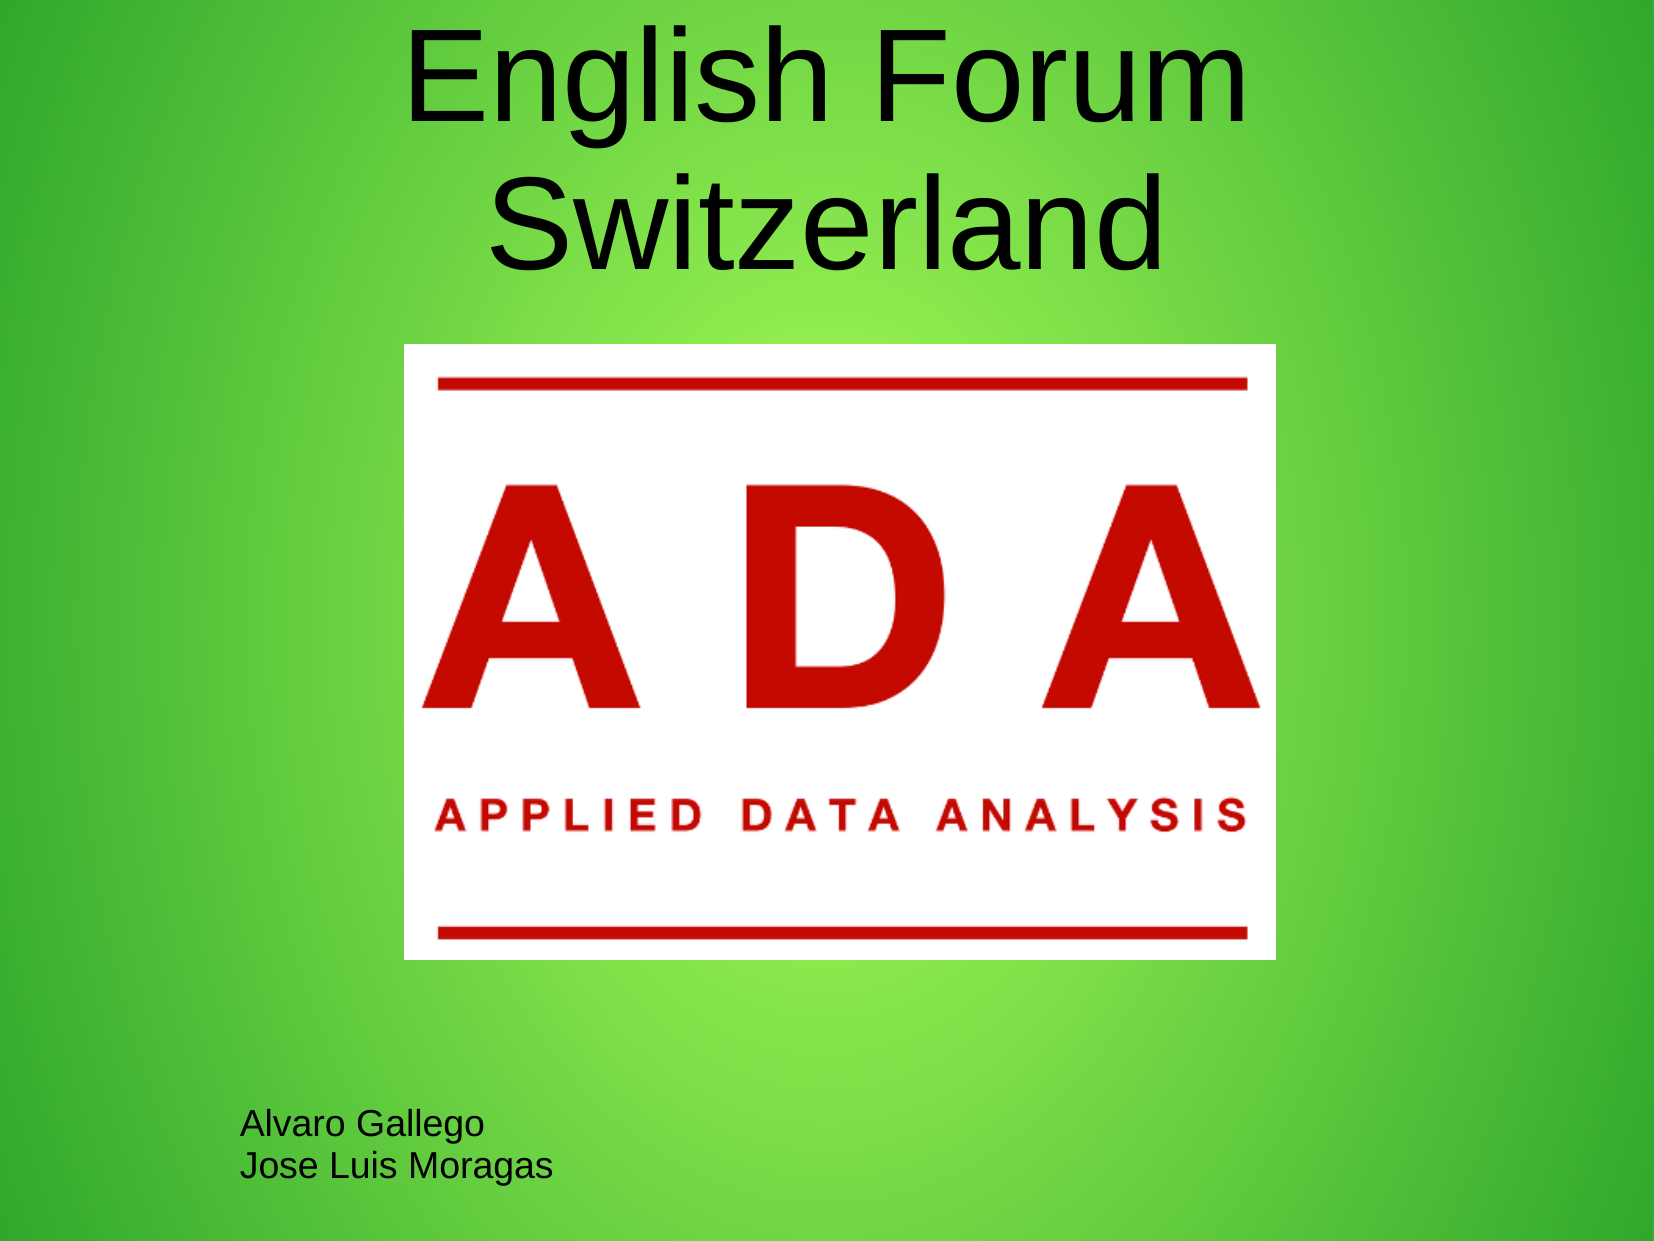

# English Forum Switzerland
Alvaro Gallego
Jose Luis Moragas